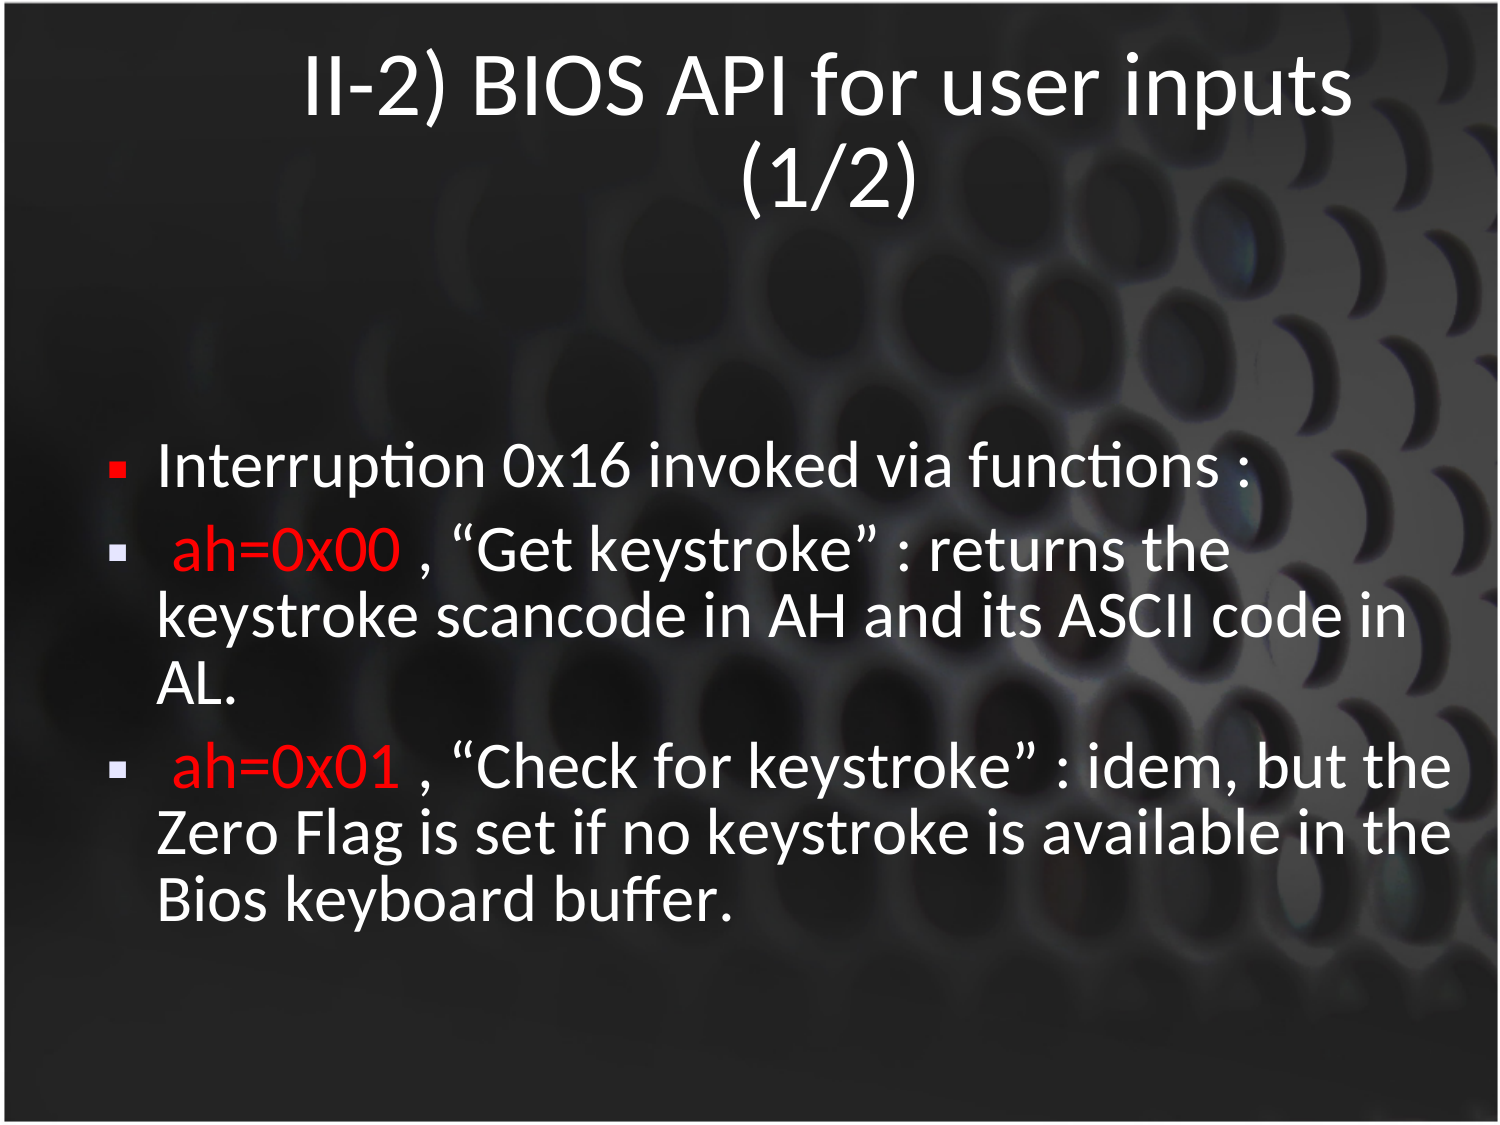

# II-2) BIOS API for user inputs (1/2)
Interruption 0x16 invoked via functions :
 ah=0x00 , “Get keystroke” : returns the keystroke scancode in AH and its ASCII code in AL.
 ah=0x01 , “Check for keystroke” : idem, but the Zero Flag is set if no keystroke is available in the Bios keyboard buffer.